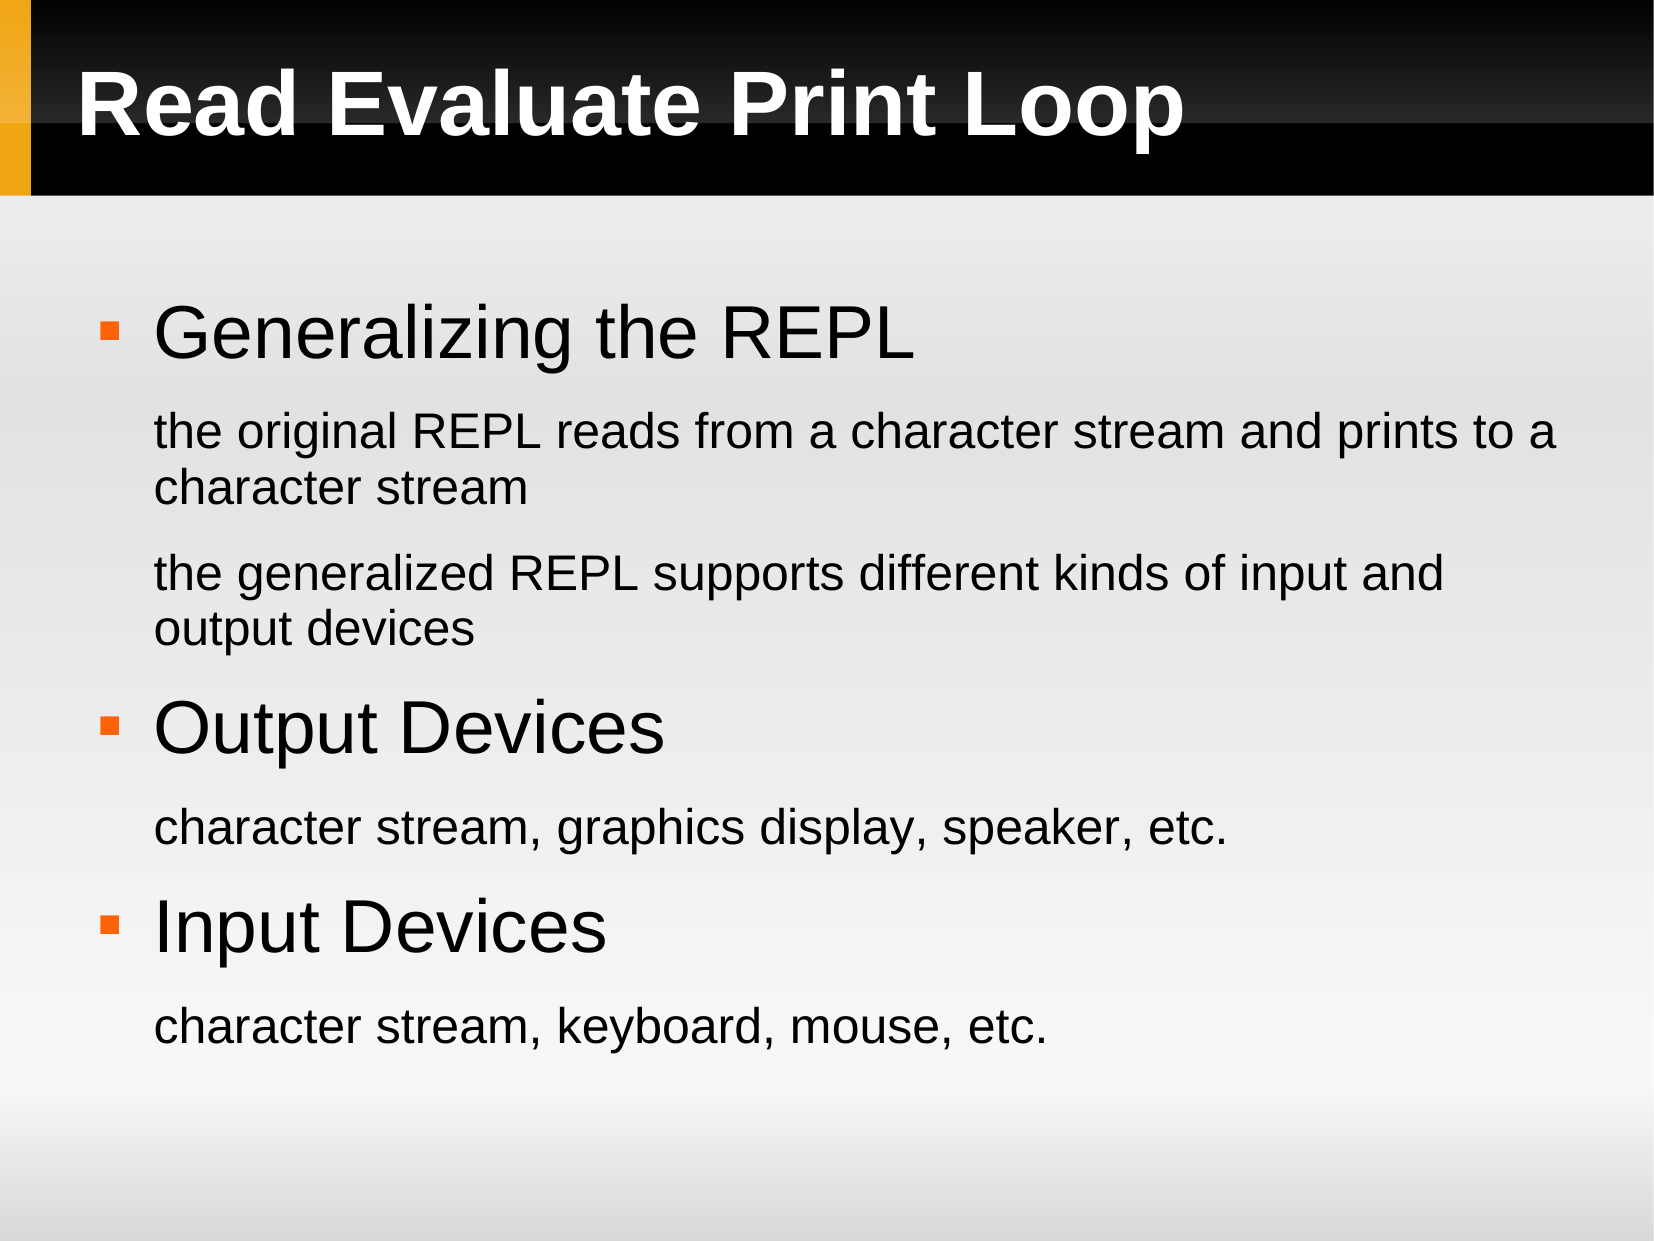

# Read Evaluate Print Loop
Generalizing the REPL
the original REPL reads from a character stream and prints to a character stream
the generalized REPL supports different kinds of input and output devices
Output Devices
character stream, graphics display, speaker, etc.
Input Devices
character stream, keyboard, mouse, etc.